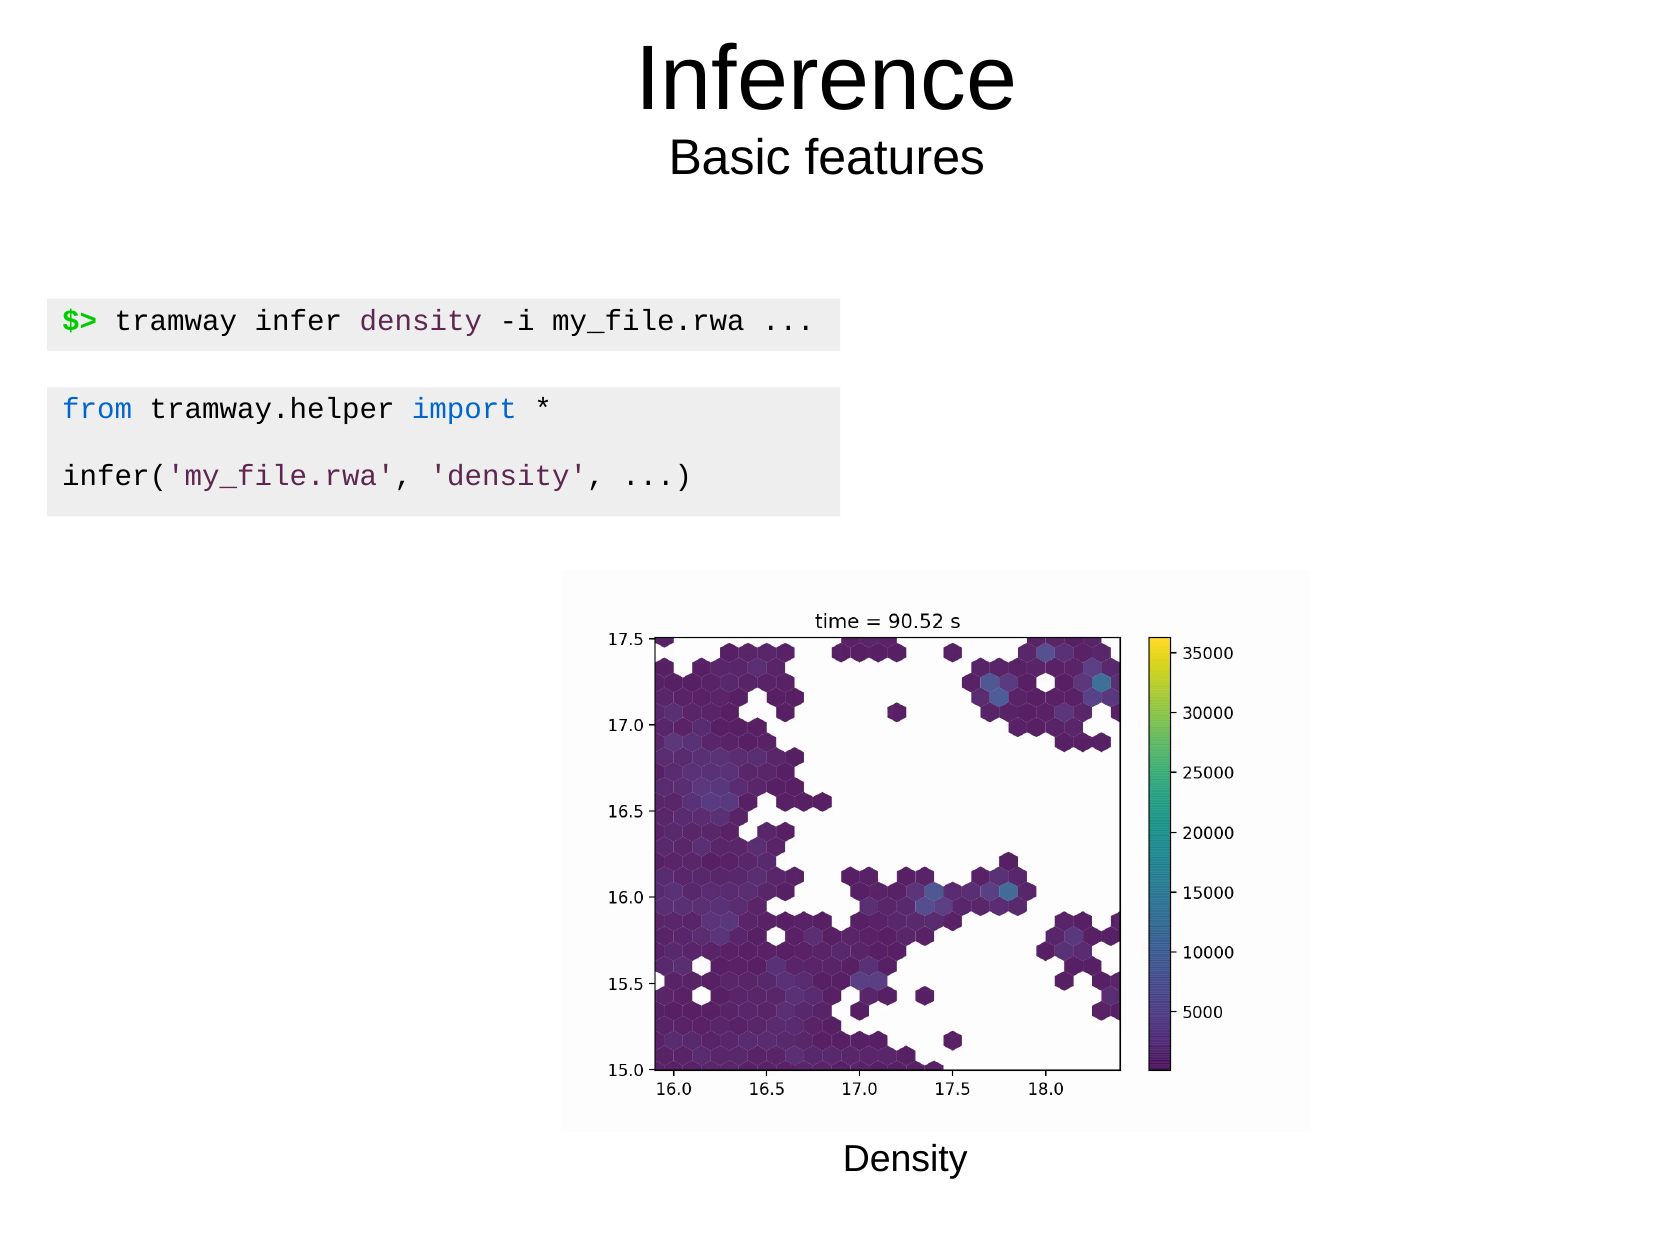

# Inference Basic features
$> tramway infer density -i my_file.rwa ...
from tramway.helper import *
infer('my_file.rwa', 'density', ...)
Density